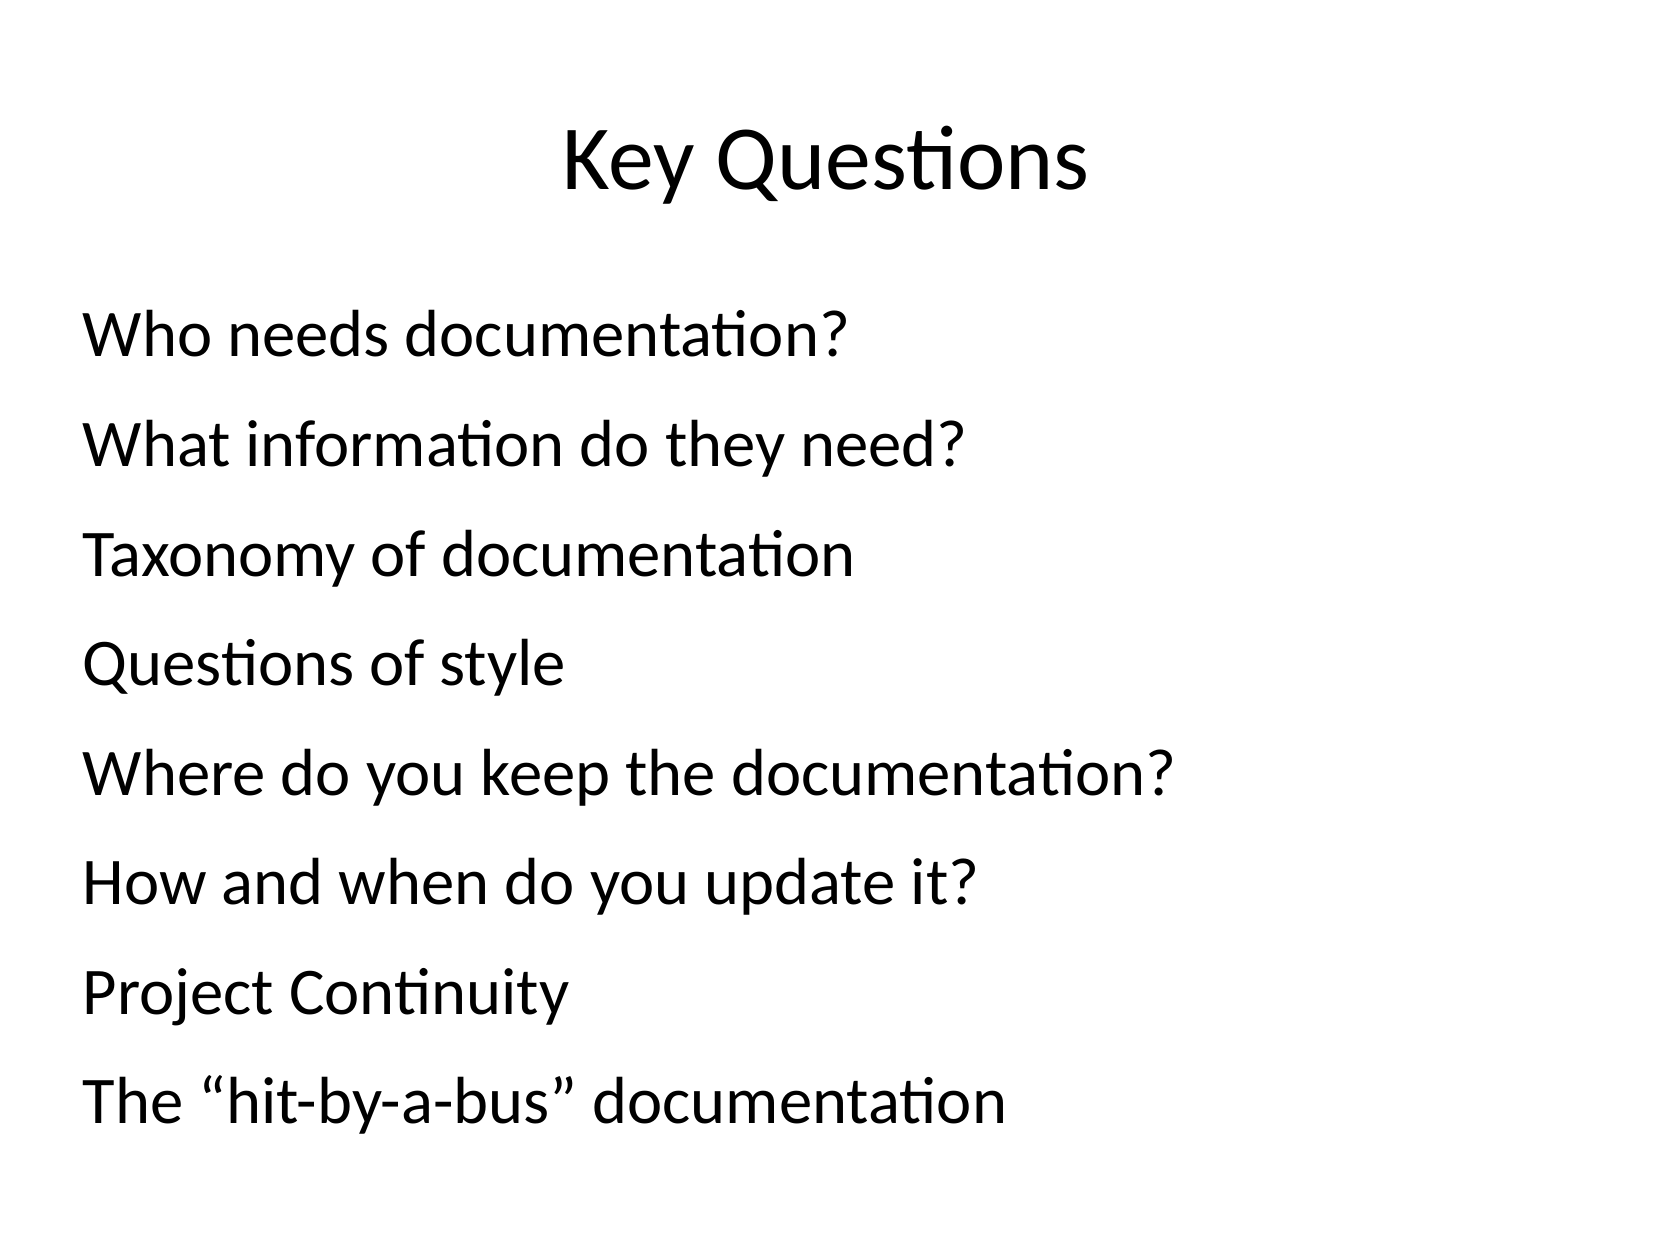

# Key Questions
Who needs documentation?
What information do they need?
Taxonomy of documentation
Questions of style
Where do you keep the documentation?
How and when do you update it?
Project Continuity
The “hit-by-a-bus” documentation